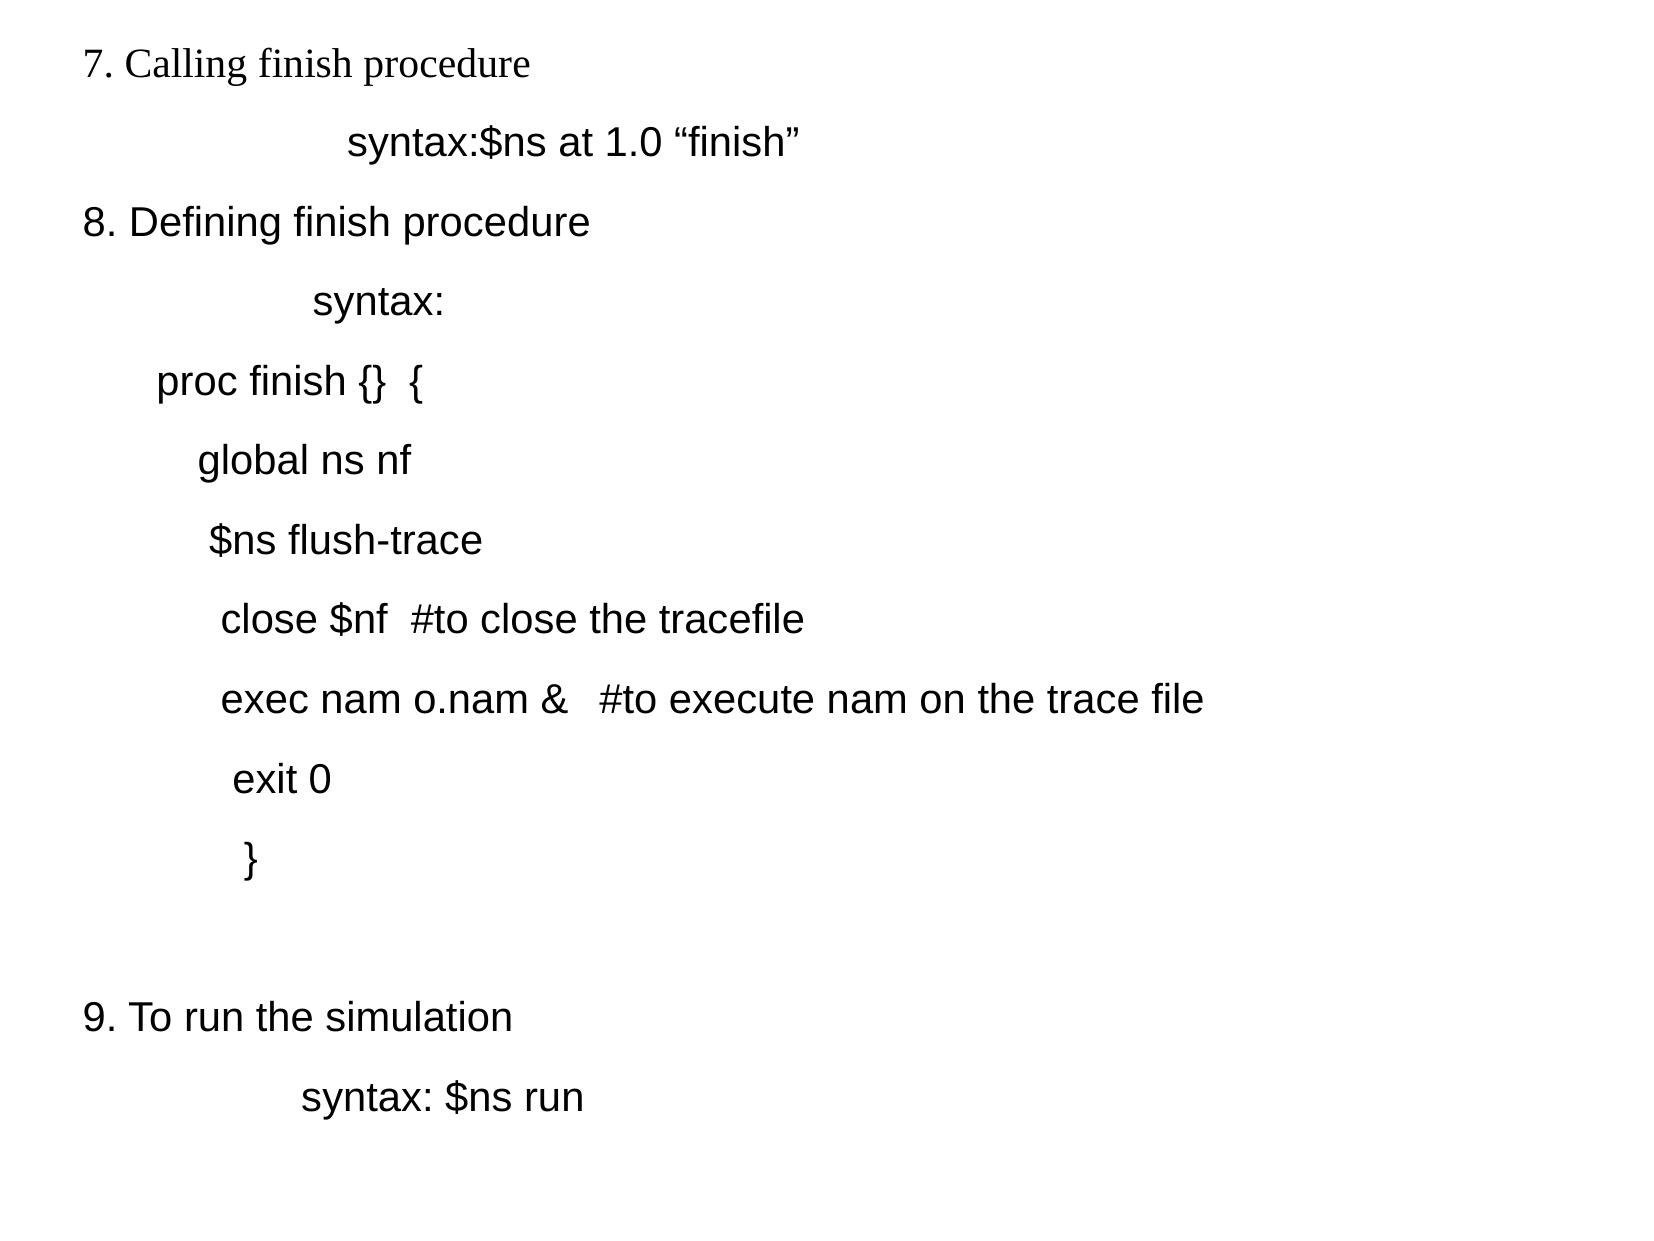

# 7. Calling finish procedure
 syntax:$ns at 1.0 “finish”
8. Defining finish procedure
 syntax:
 	proc finish {} {
 global ns nf
 $ns flush-trace
 close $nf #to close the tracefile
 exec nam o.nam &	#to execute nam on the trace file
 exit 0
 }
9. To run the simulation
 syntax: $ns run